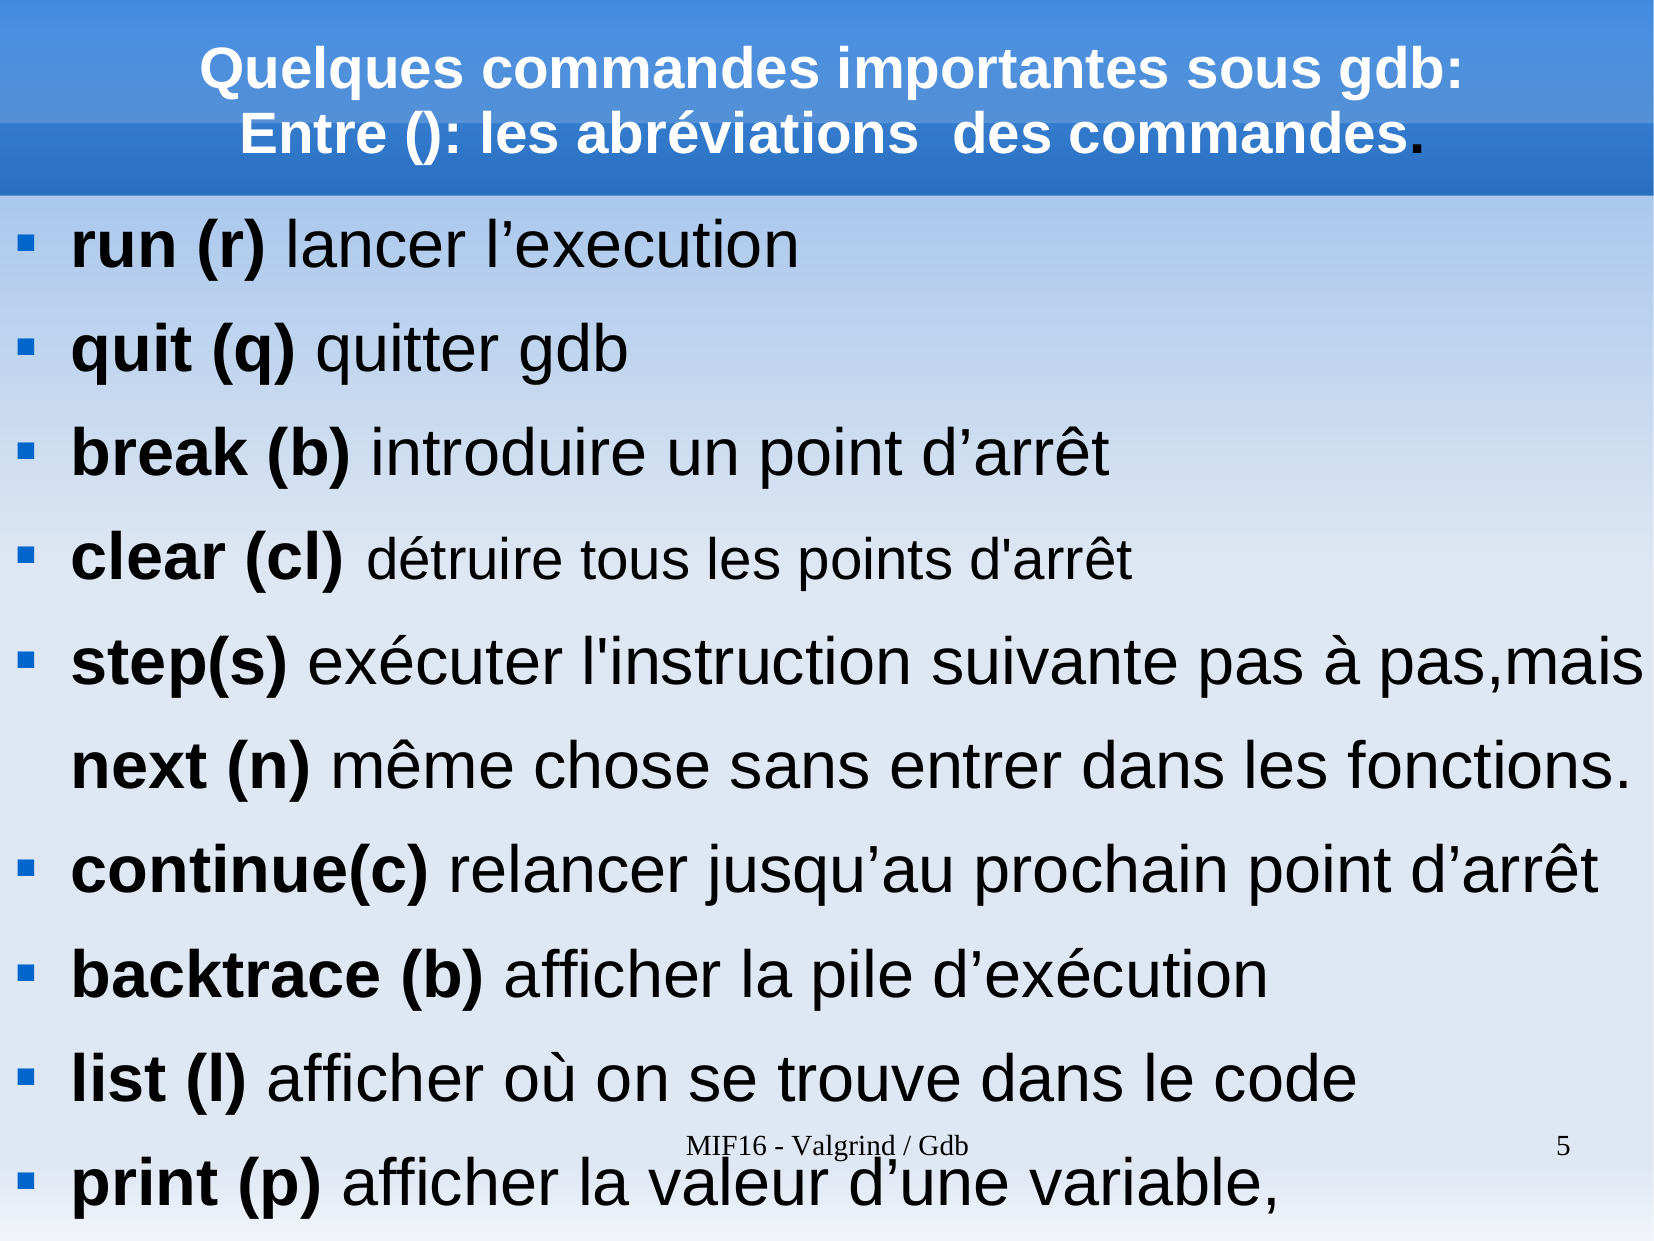

# Quelques commandes importantes sous gdb: Entre (): les abréviations des commandes.
run (r) lancer l’execution
quit (q) quitter gdb
break (b) introduire un point d’arrêt
clear (cl)	détruire tous les points d'arrêt
step(s) exécuter l'instruction suivante pas à pas,mais
next (n) même chose sans entrer dans les fonctions.
continue(c) relancer jusqu’au prochain point d’arrêt
backtrace (b) afficher la pile d’exécution
list (l) afficher où on se trouve dans le code
print (p) afficher la valeur d’une variable,
MIF16 - Valgrind / Gdb
5